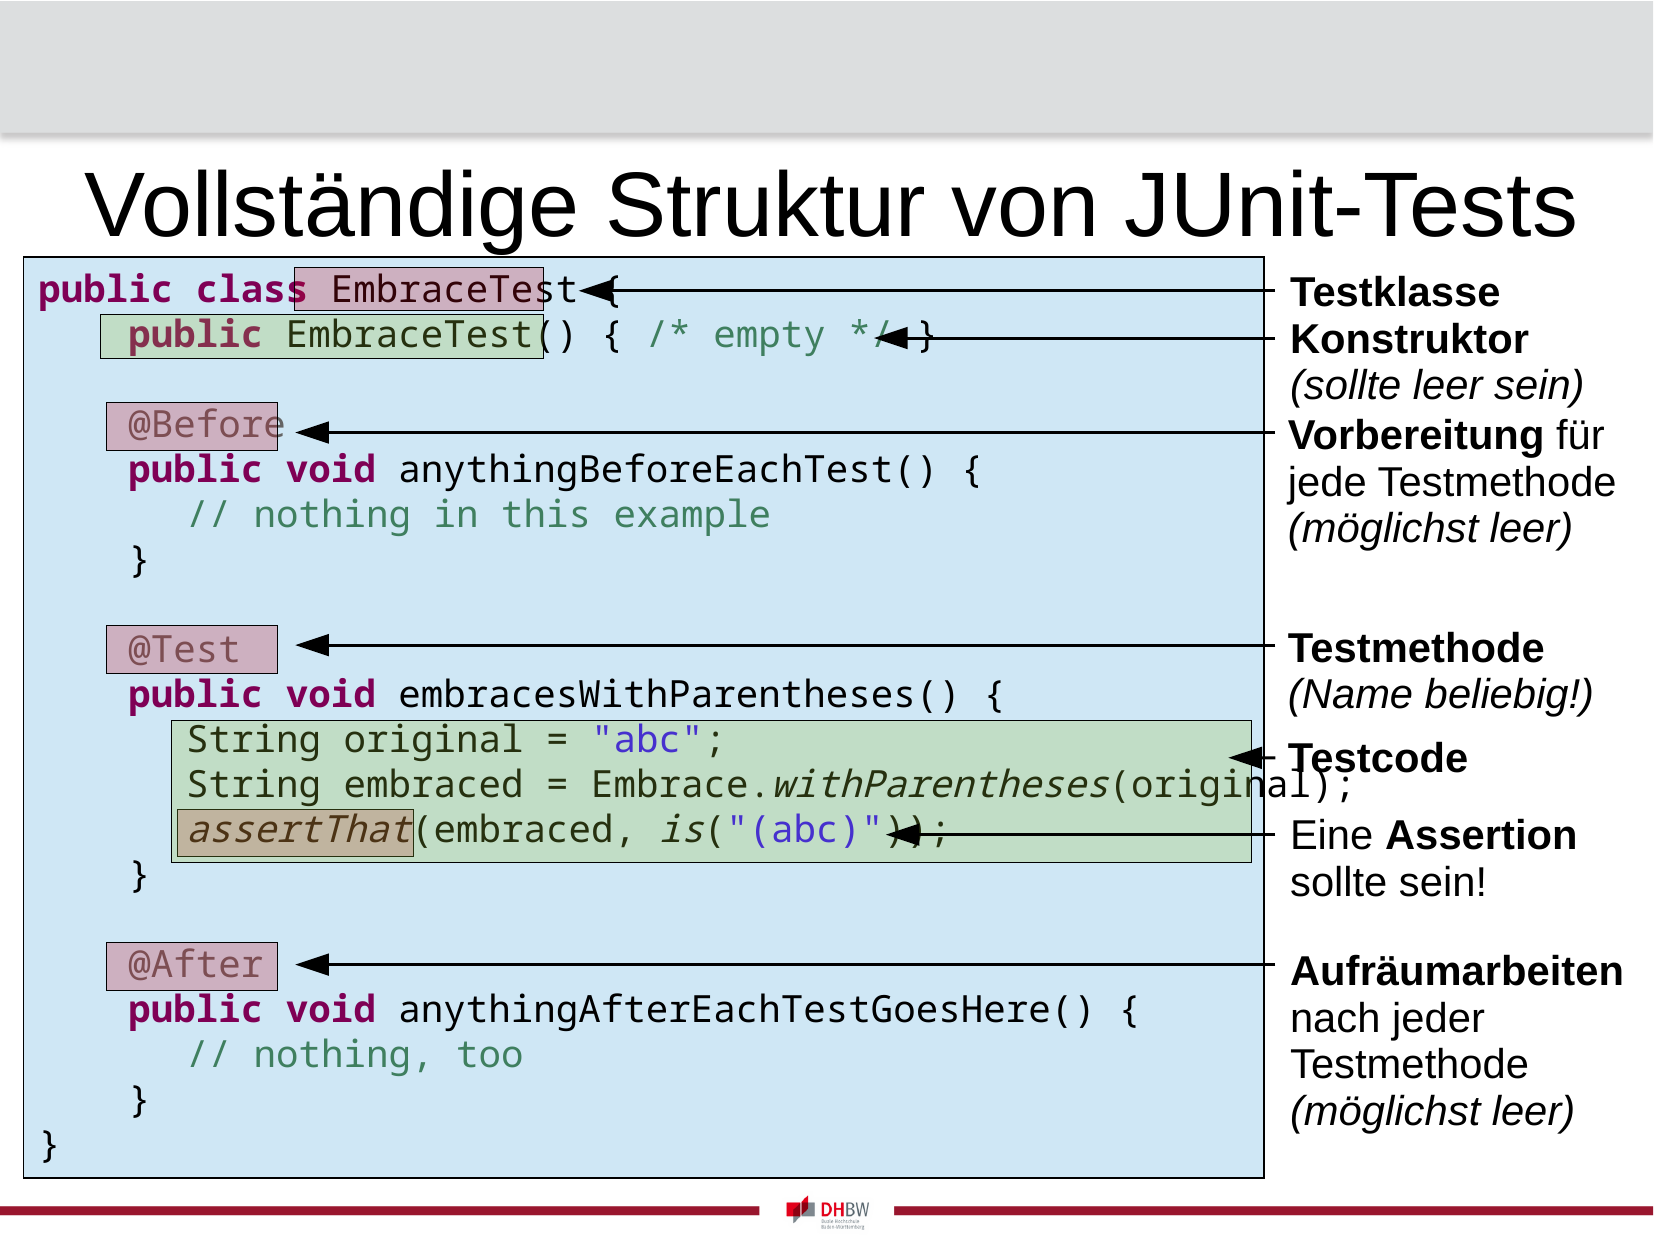

# Vollständige Struktur von JUnit-Tests
public class EmbraceTest {
 public EmbraceTest() { /* empty */ }
 @Before
 public void anythingBeforeEachTest() {
 	// nothing in this example
 }
 @Test
 public void embracesWithParentheses() {
 	String original = "abc";
 	String embraced = Embrace.withParentheses(original);
 	assertThat(embraced, is("(abc)"));
 }
 @After
 public void anythingAfterEachTestGoesHere() {
 	// nothing, too
 }
}
Testklasse
Konstruktor
(sollte leer sein)
Vorbereitung für
jede Testmethode
(möglichst leer)
Testmethode
(Name beliebig!)
Testcode
Eine Assertion
sollte sein!
Aufräumarbeiten
nach jeder
Testmethode
(möglichst leer)